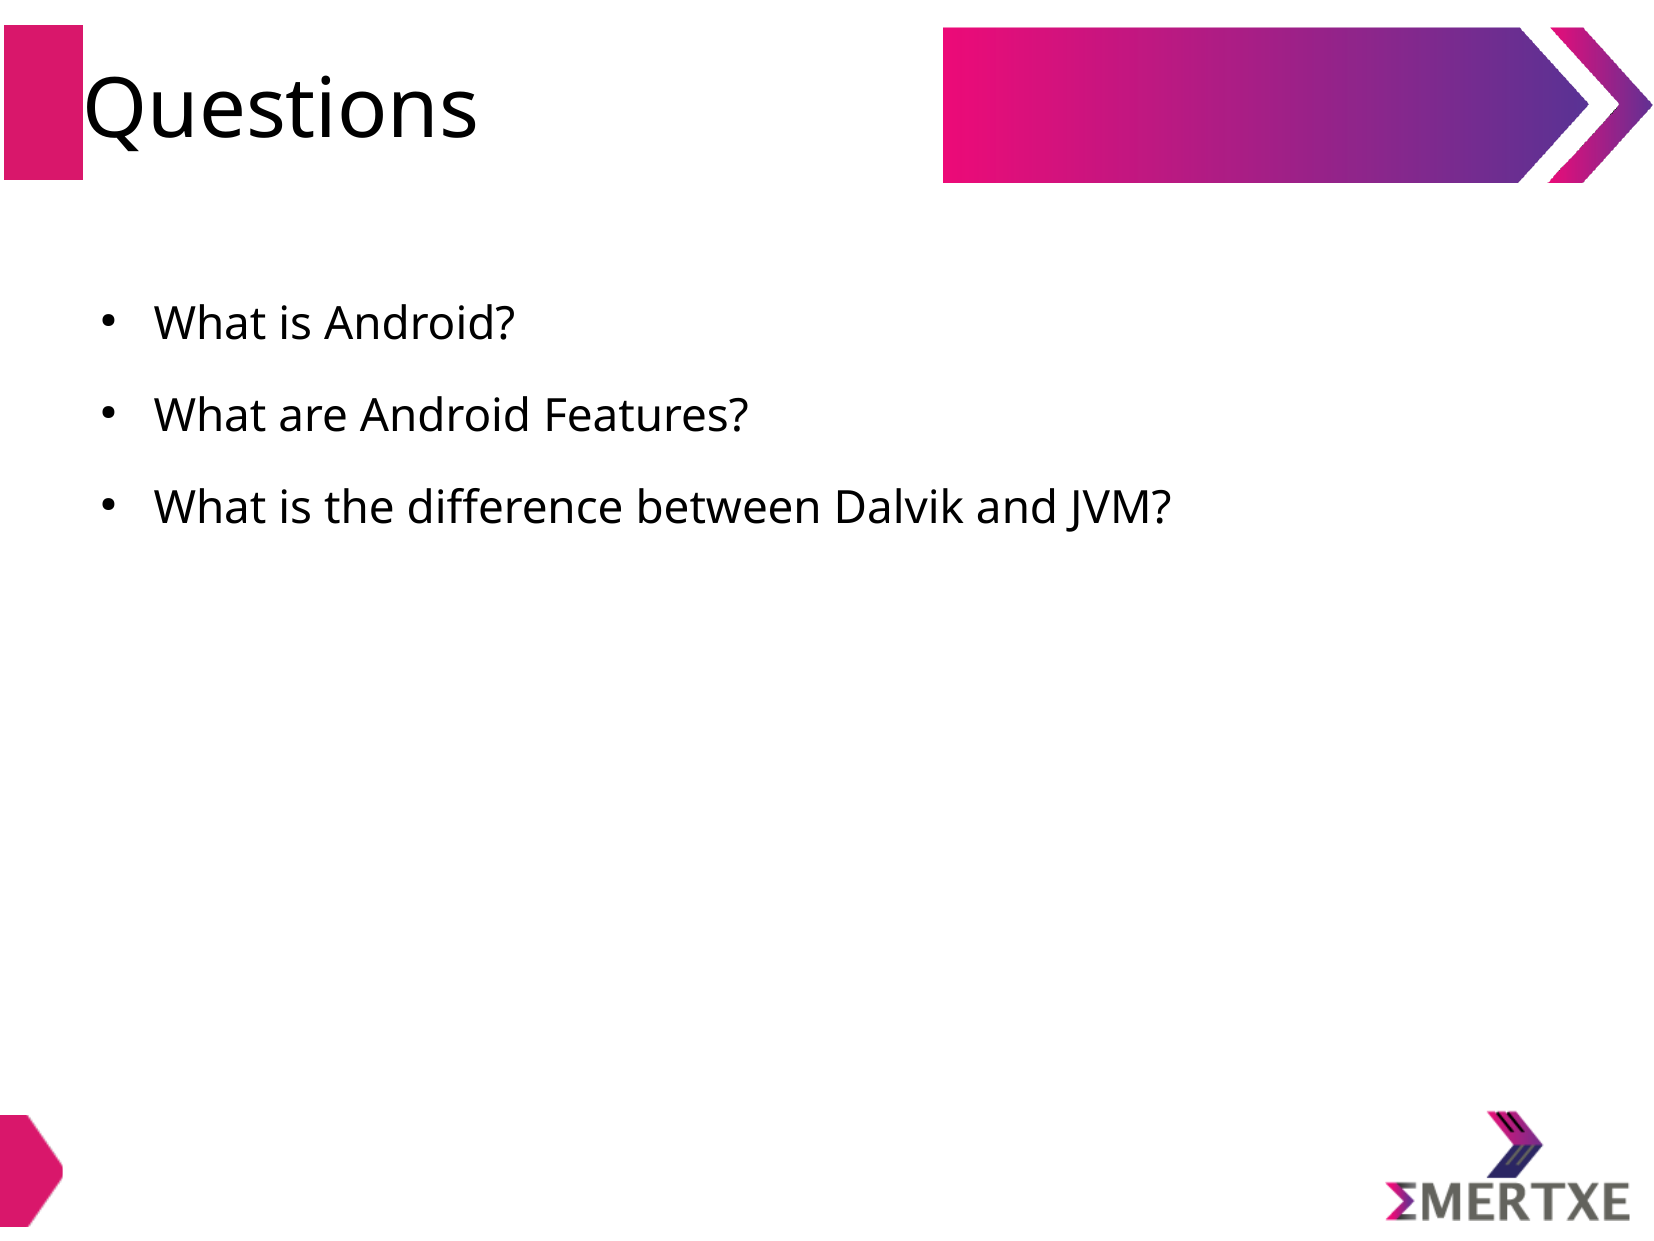

# Questions
What is Android?
What are Android Features?
What is the difference between Dalvik and JVM?